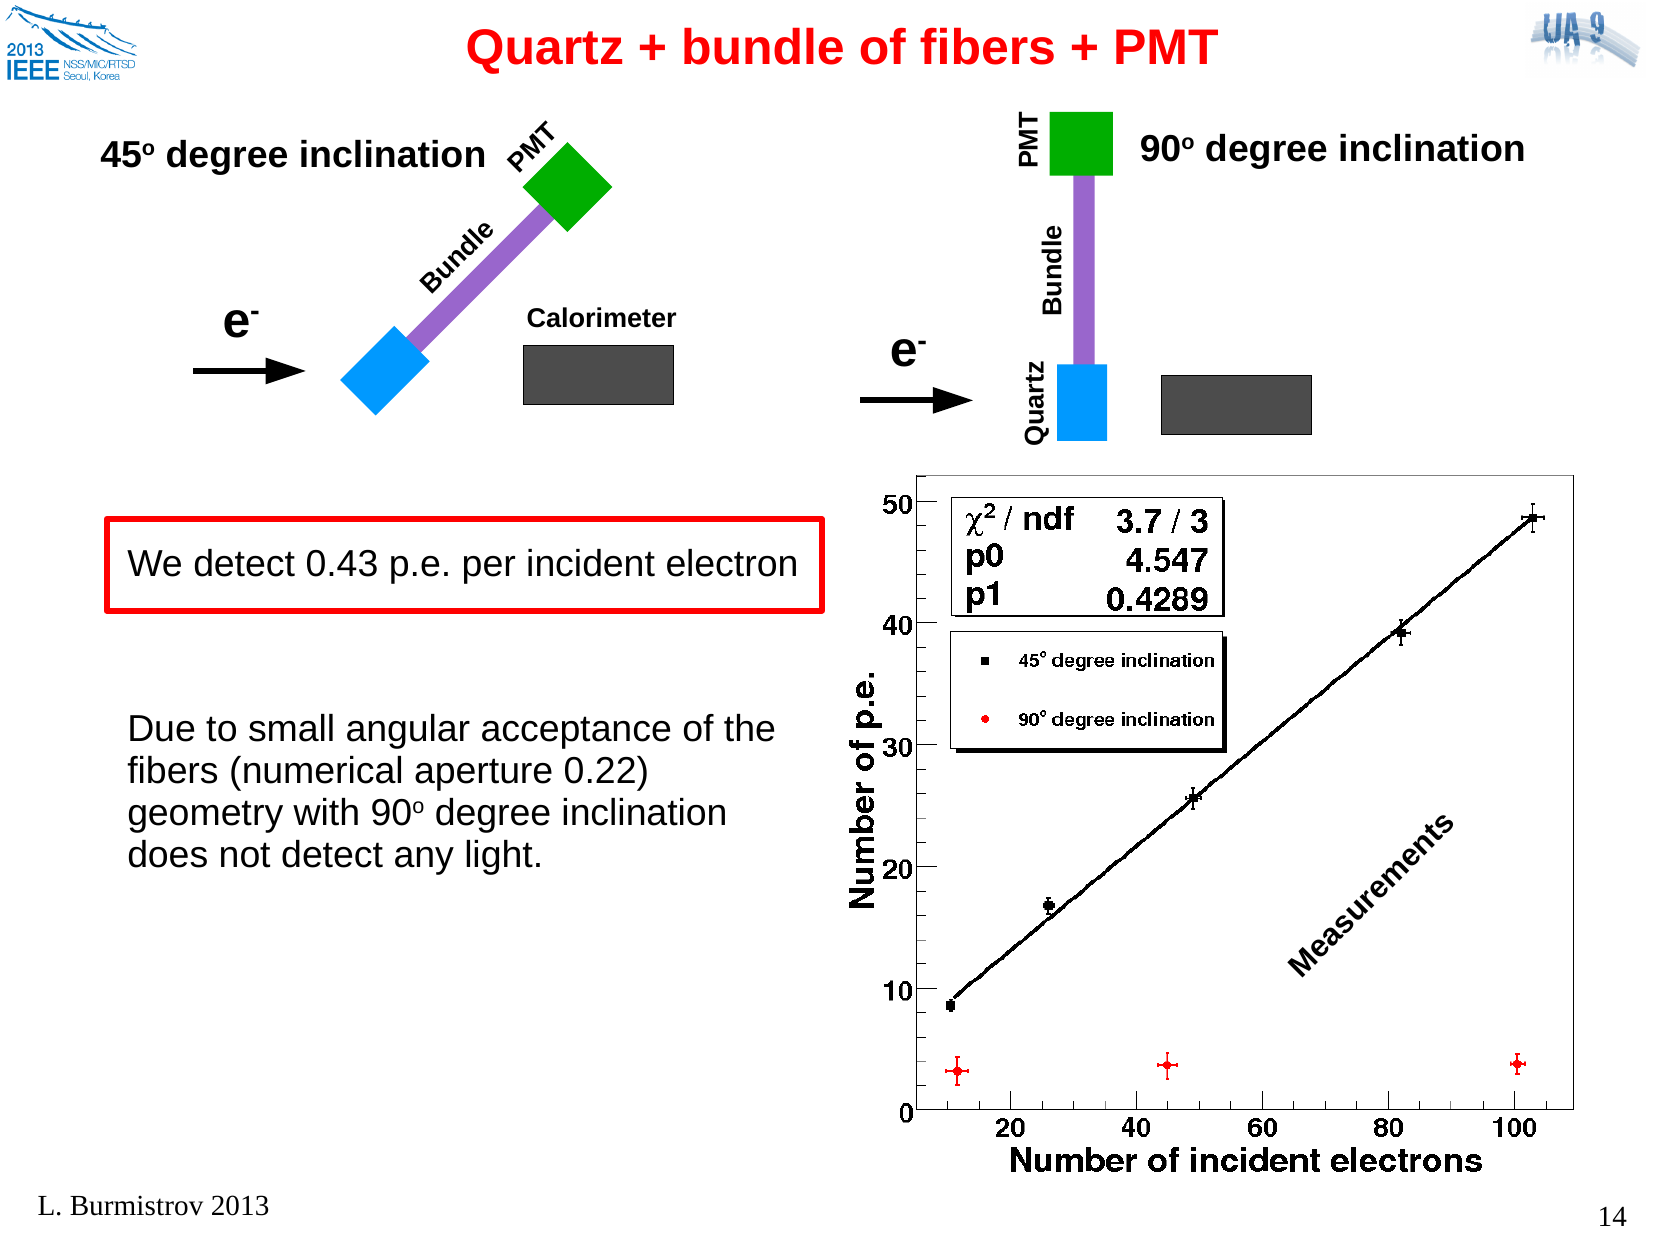

Quartz + bundle of fibers + PMT
PMT
90o degree inclination
PMT
45o degree inclination
Bundle
Bundle
e-
Calorimeter
e-
Quartz
We detect 0.43 p.e. per incident electron
Due to small angular acceptance of the fibers (numerical aperture 0.22) geometry with 90o degree inclination does not detect any light.
Measurements
L. Burmistrov 2013
14